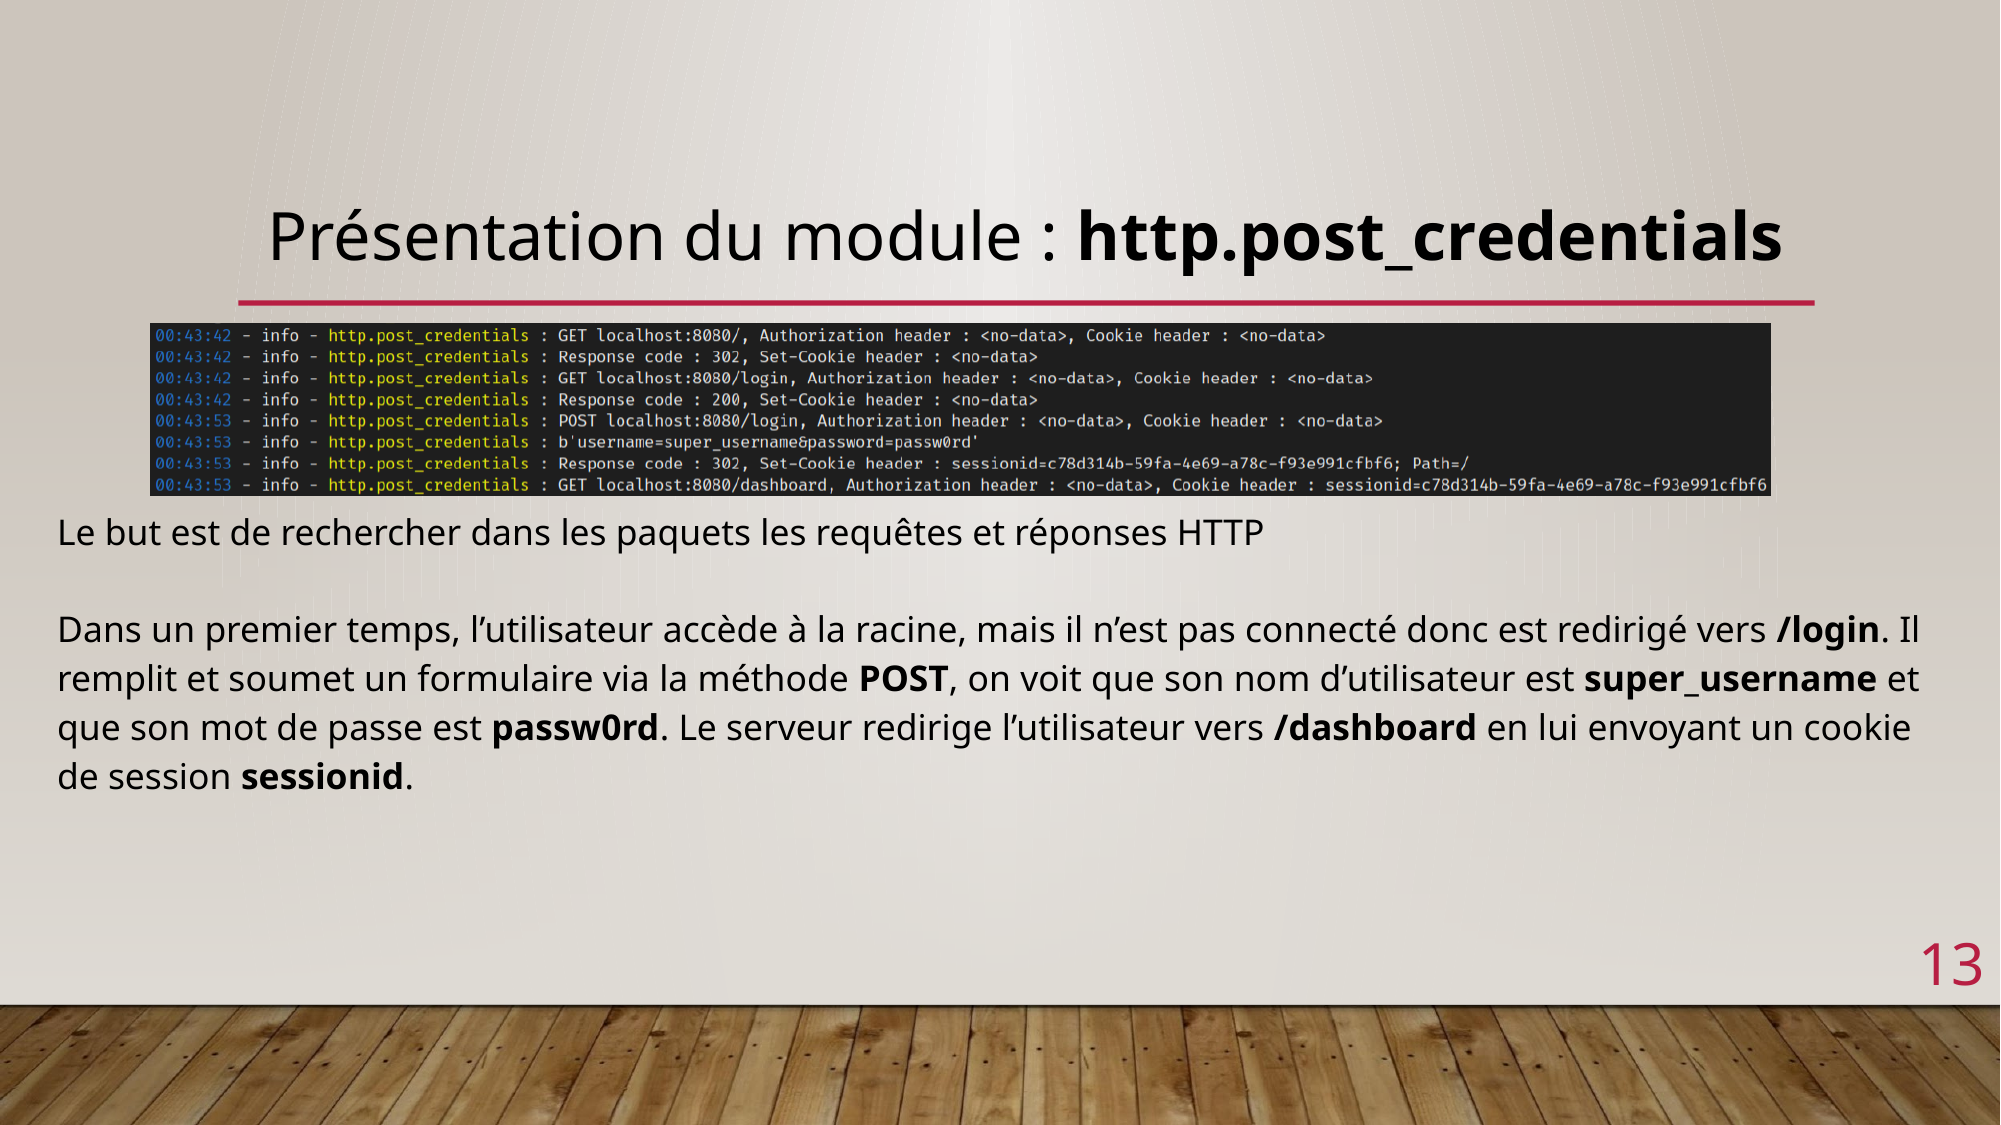

# Présentation du module : http.post_credentials
Le but est de rechercher dans les paquets les requêtes et réponses HTTP
Dans un premier temps, l’utilisateur accède à la racine, mais il n’est pas connecté donc est redirigé vers /login. Il remplit et soumet un formulaire via la méthode POST, on voit que son nom d’utilisateur est super_username et que son mot de passe est passw0rd. Le serveur redirige l’utilisateur vers /dashboard en lui envoyant un cookie de session sessionid.